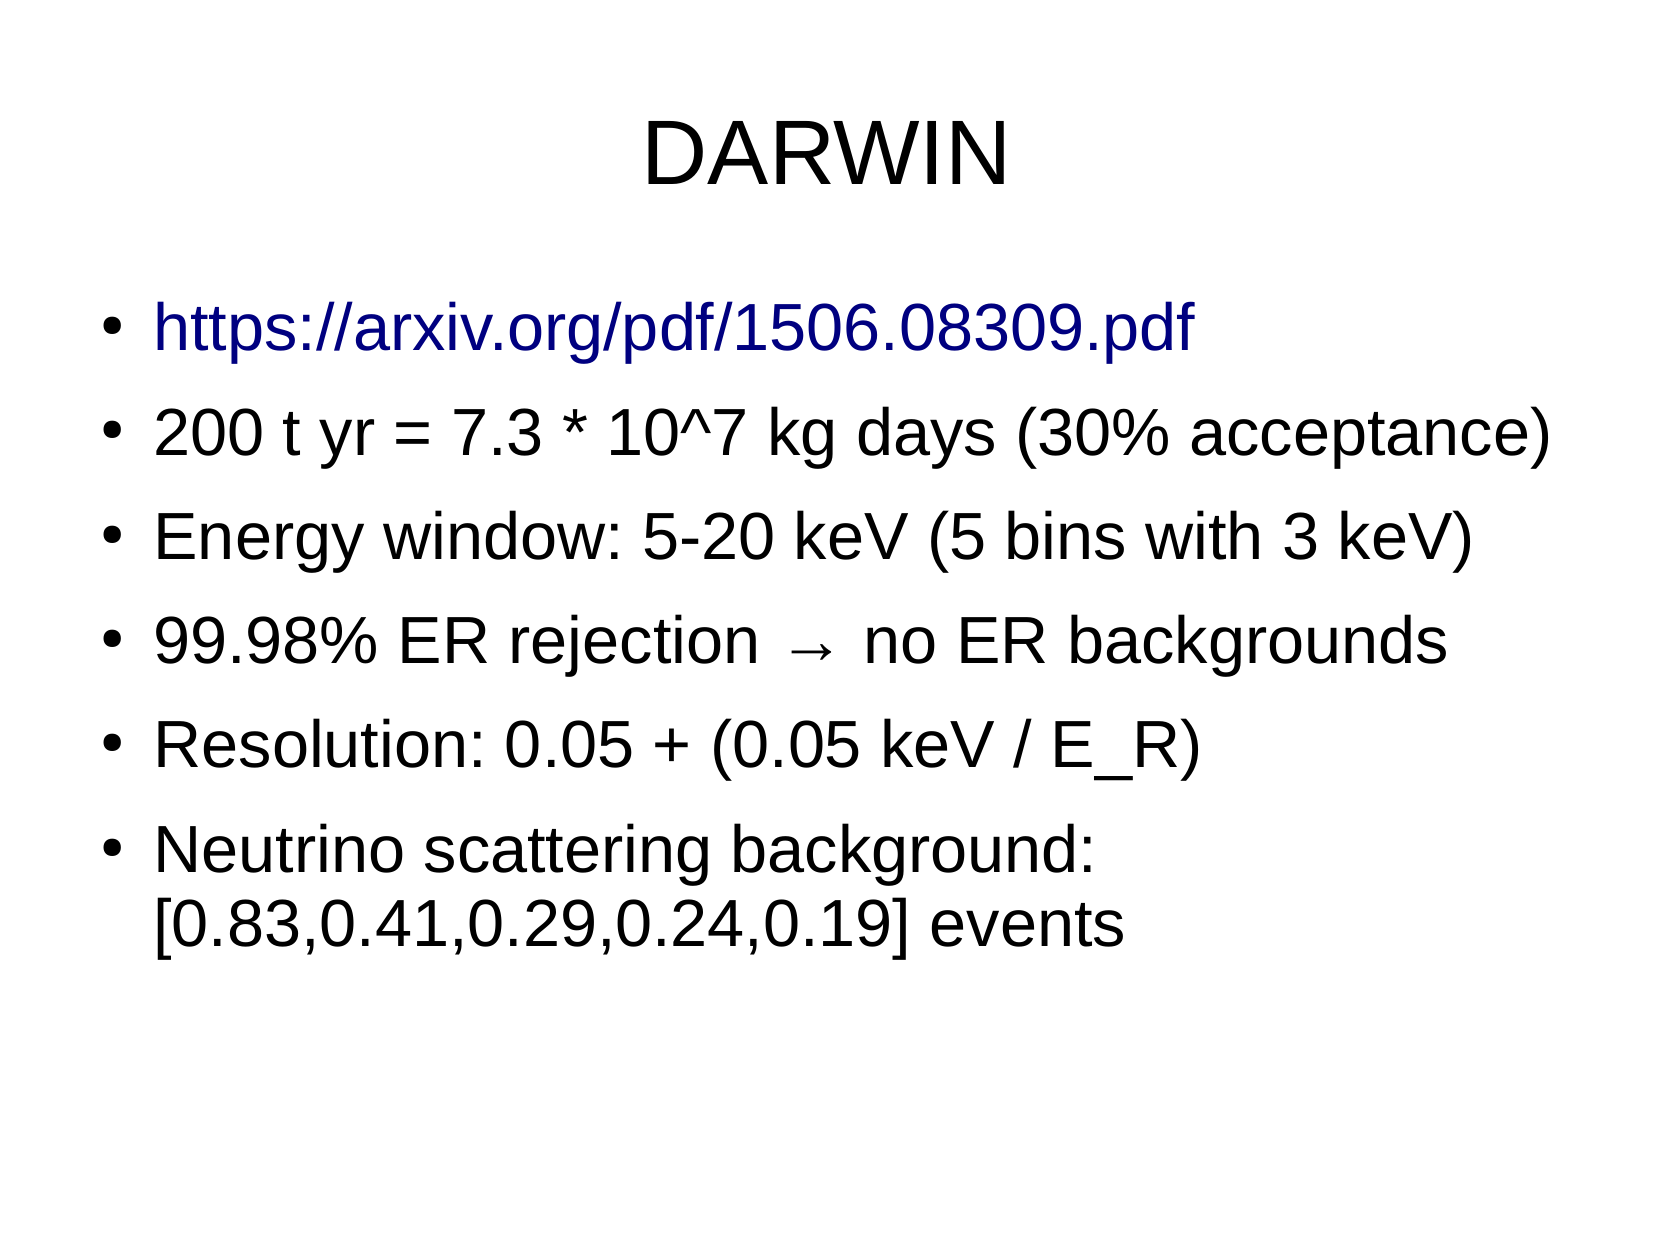

# DARWIN
https://arxiv.org/pdf/1506.08309.pdf
200 t yr = 7.3 * 10^7 kg days (30% acceptance)
Energy window: 5-20 keV (5 bins with 3 keV)
99.98% ER rejection → no ER backgrounds
Resolution: 0.05 + (0.05 keV / E_R)
Neutrino scattering background: [0.83,0.41,0.29,0.24,0.19] events